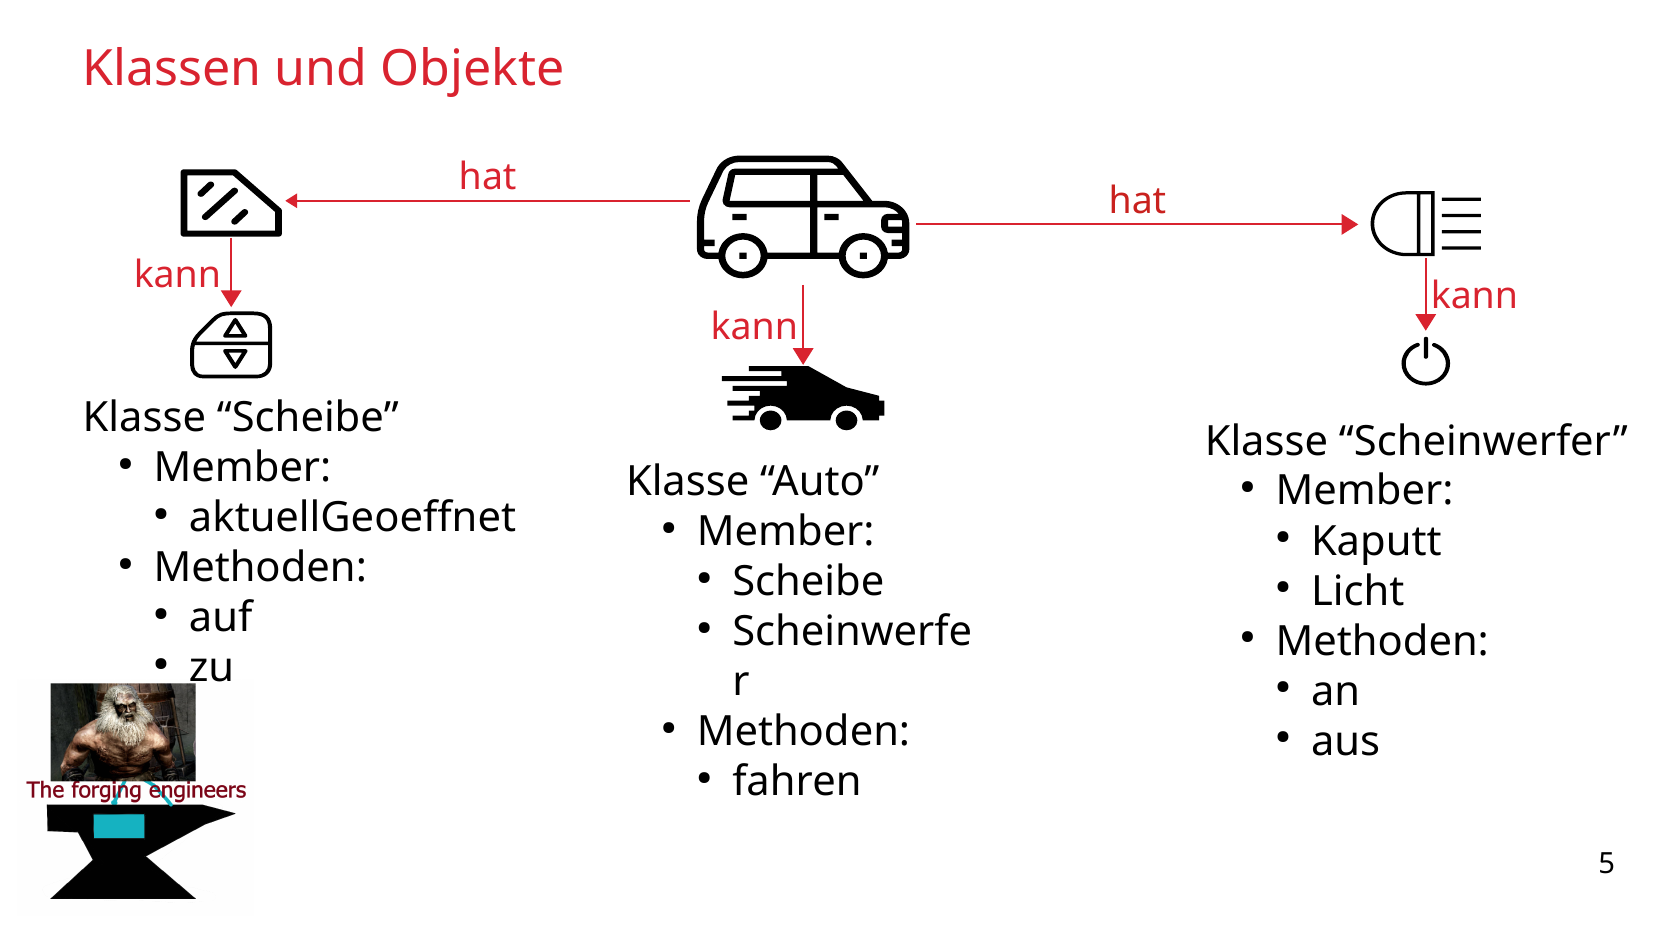

# Klassen und Objekte
hat
hat
Klasse “Scheibe”
Member:
aktuellGeoeffnet
Methoden:
auf
zu
Klasse “Scheinwerfer”
Member:
Kaputt
Licht
Methoden:
an
aus
Klasse “Auto”
Member:
Scheibe
Scheinwerfer
Methoden:
fahren